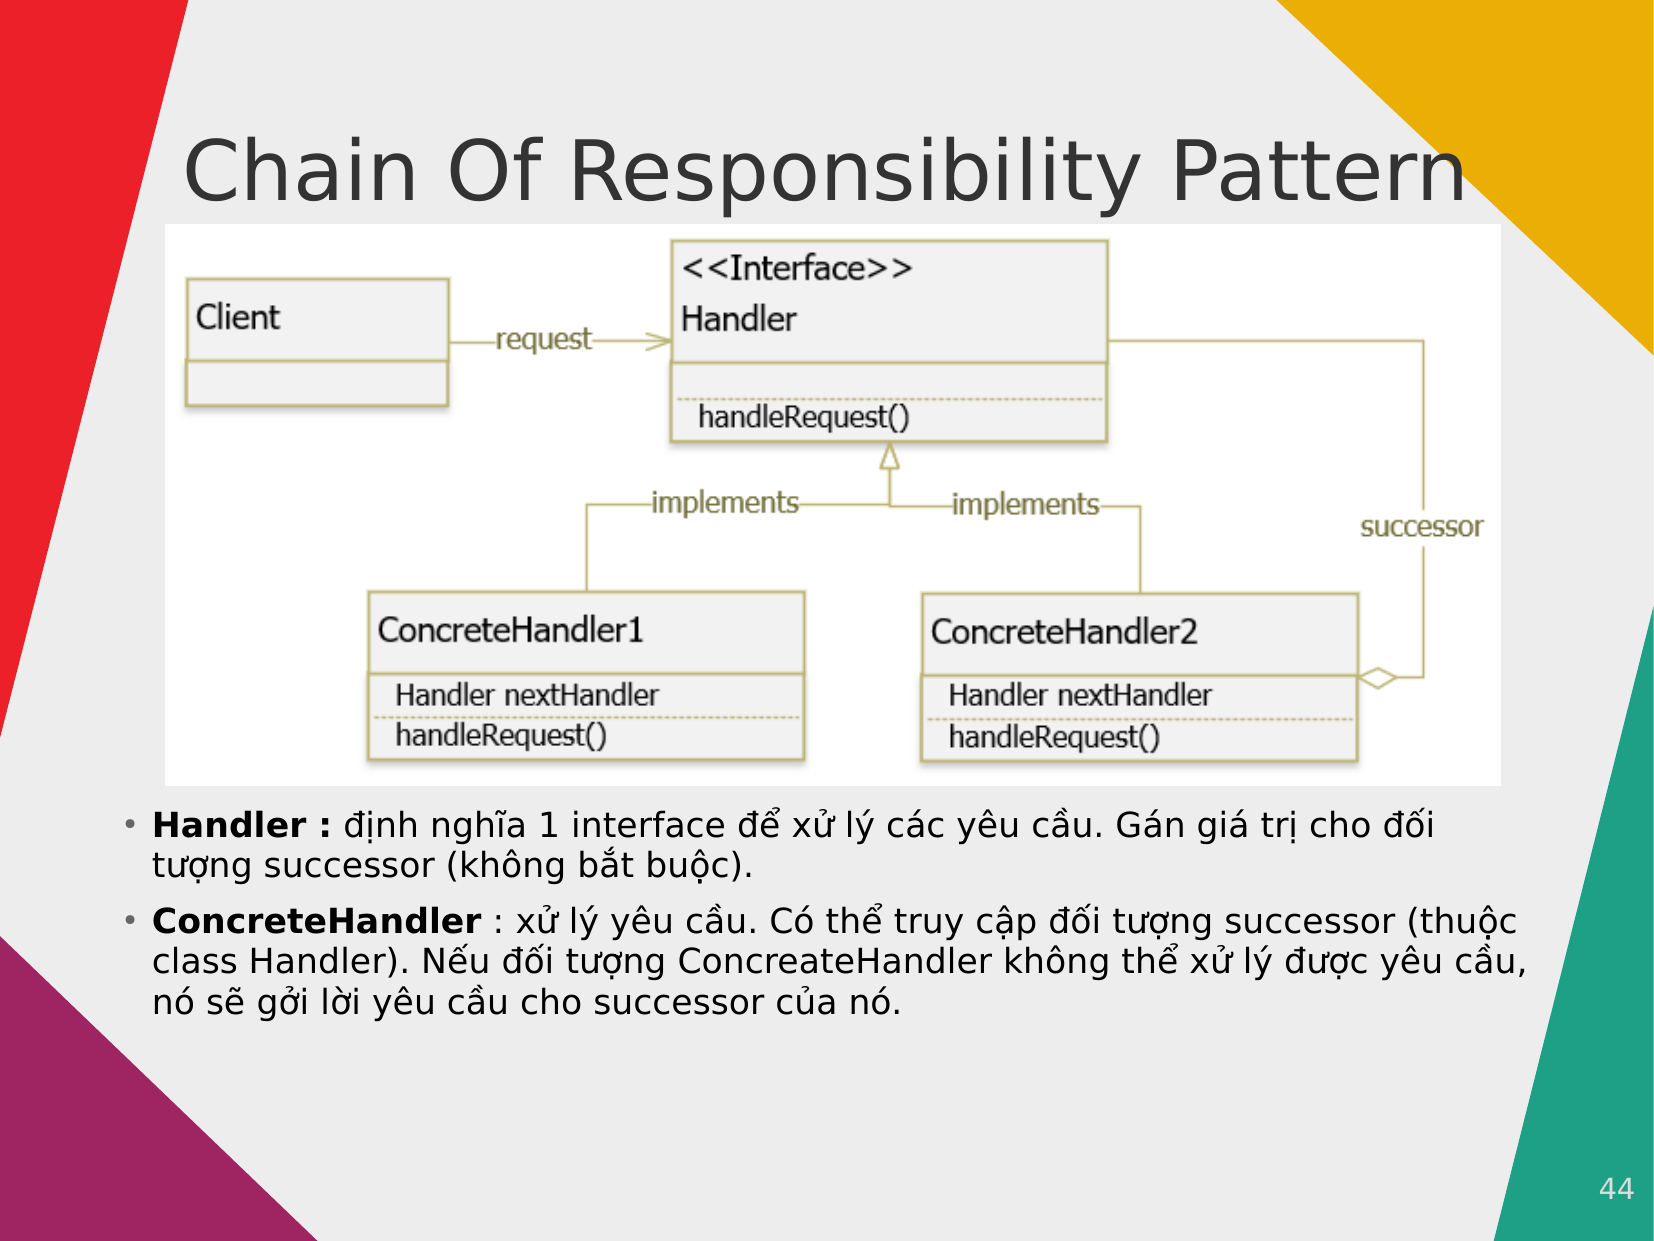

# Chain Of Responsibility Pattern
Handler : định nghĩa 1 interface để xử lý các yêu cầu. Gán giá trị cho đối tượng successor (không bắt buộc).
ConcreteHandler : xử lý yêu cầu. Có thể truy cập đối tượng successor (thuộc class Handler). Nếu đối tượng ConcreateHandler không thể xử lý được yêu cầu, nó sẽ gởi lời yêu cầu cho successor của nó.
44